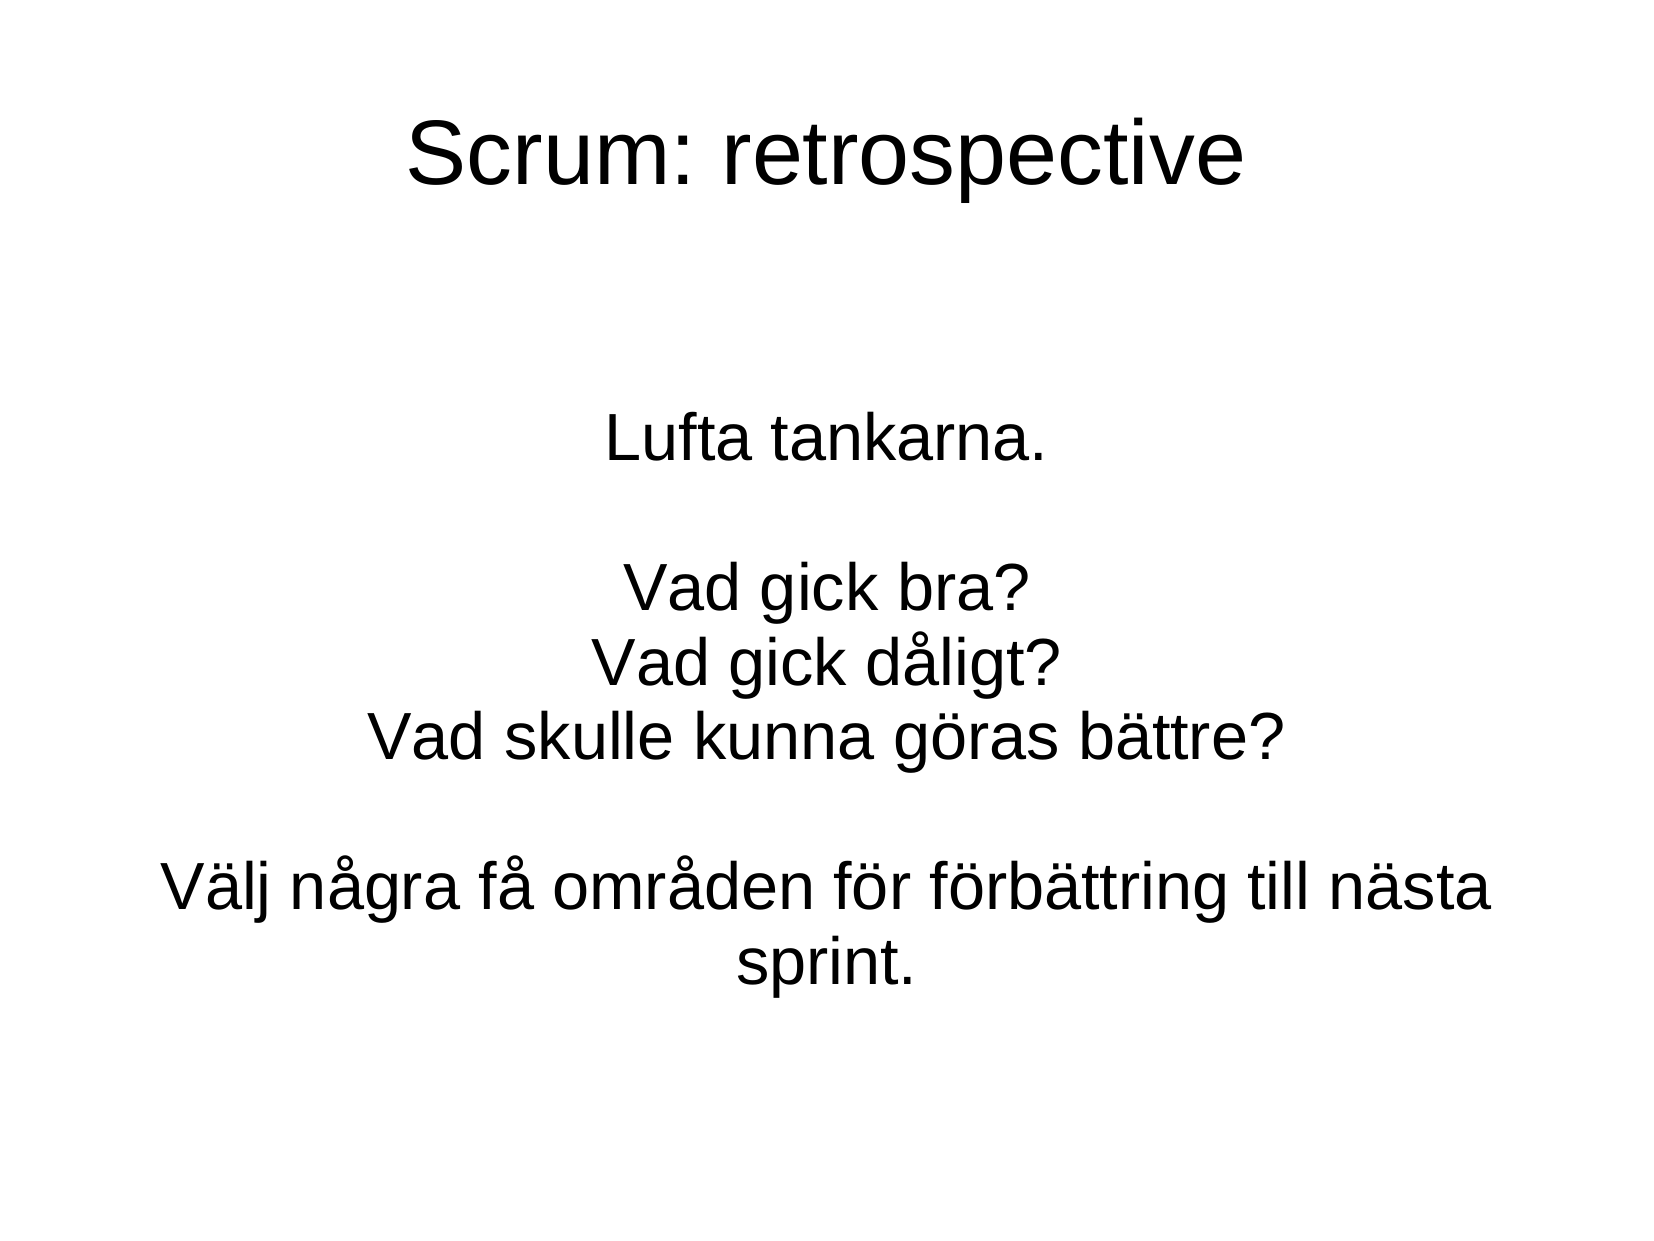

# Scrum: retrospective
Lufta tankarna.
Vad gick bra?
Vad gick dåligt?
Vad skulle kunna göras bättre?
Välj några få områden för förbättring till nästa sprint.